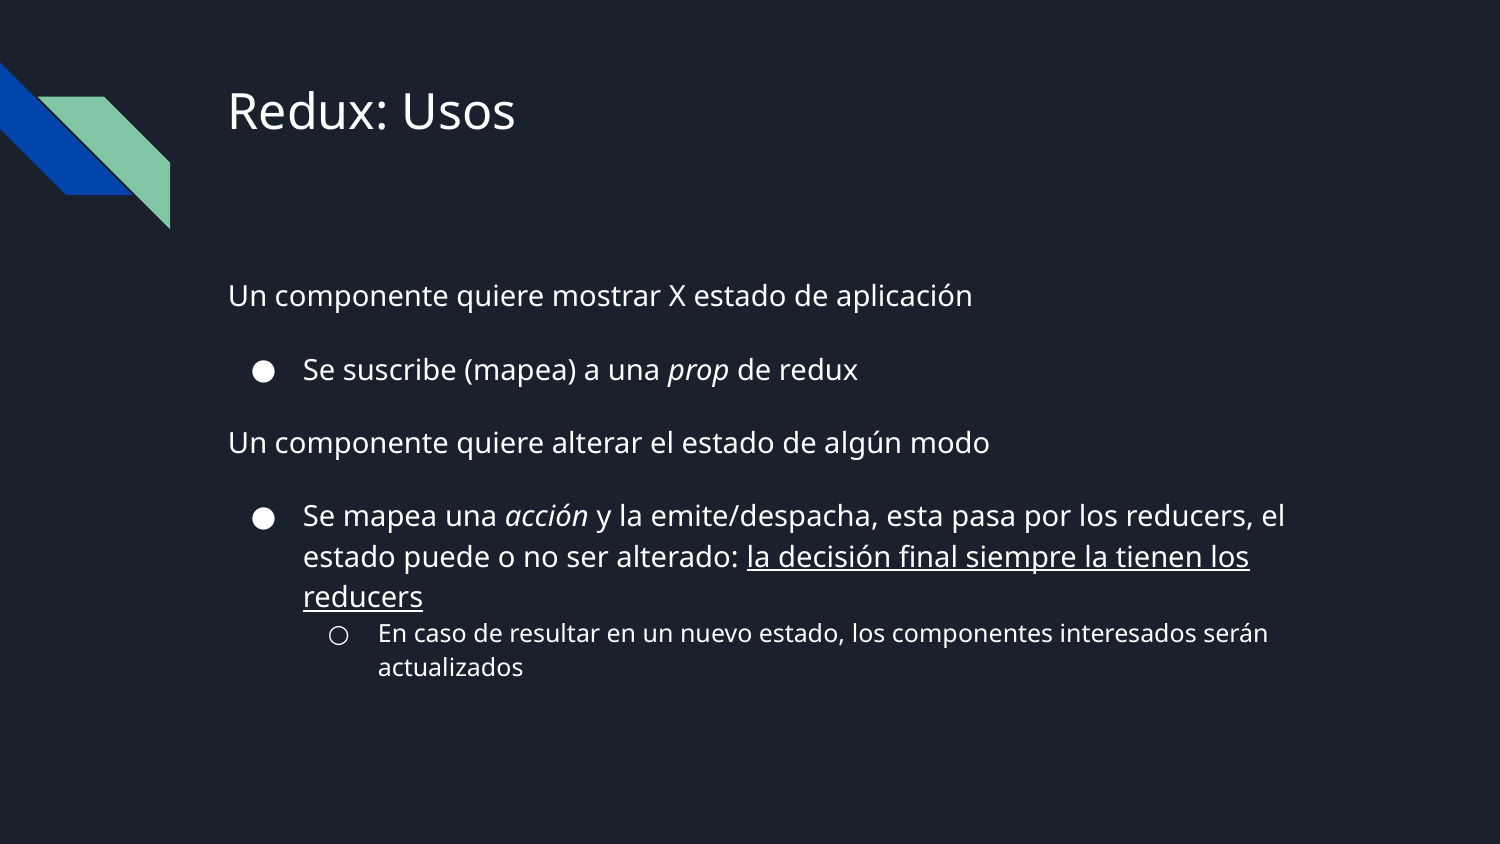

# Redux: Usos
Un componente quiere mostrar X estado de aplicación
Se suscribe (mapea) a una prop de redux
Un componente quiere alterar el estado de algún modo
Se mapea una acción y la emite/despacha, esta pasa por los reducers, el estado puede o no ser alterado: la decisión final siempre la tienen los reducers
En caso de resultar en un nuevo estado, los componentes interesados serán actualizados